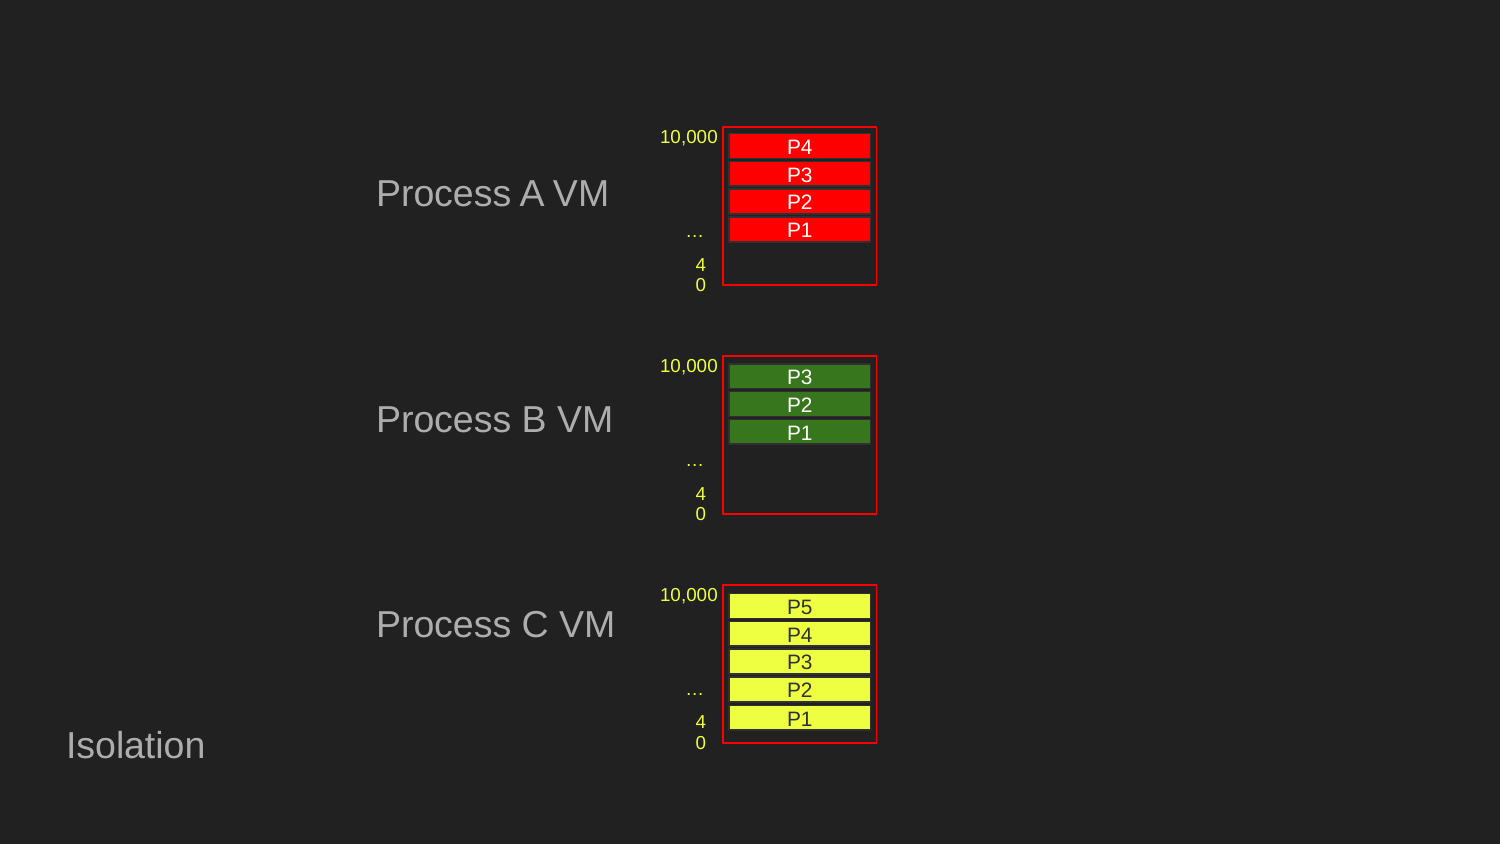

10,000
P4
Process A VM
P3
P2
…
P1
4
0
10,000
P3
Process B VM
P2
P1
…
4
0
10,000
Process C VM
P5
P4
P3
…
P2
# Isolation
4
P1
0